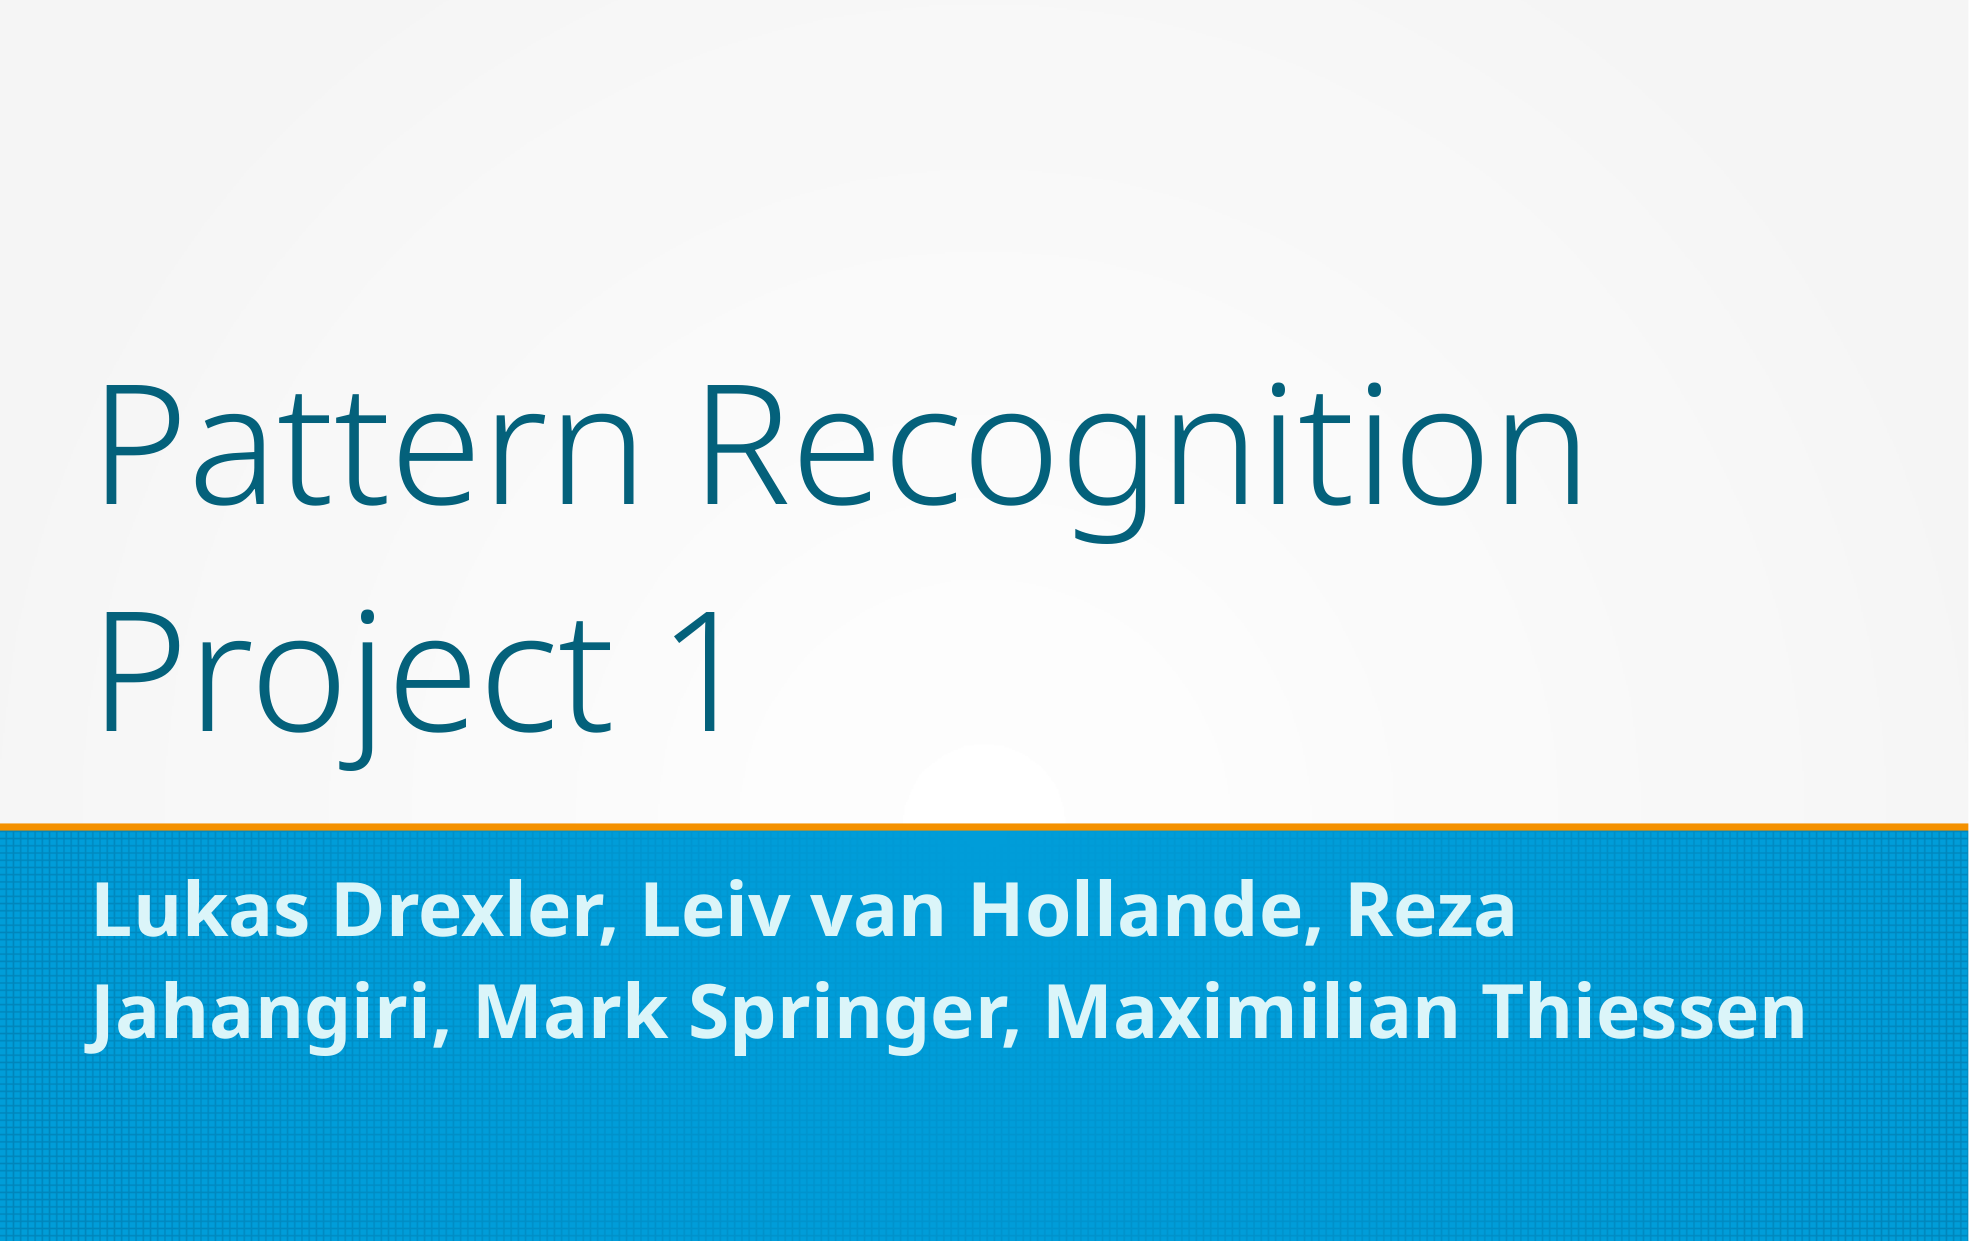

# Pattern Recognition Project 1
Lukas Drexler, Leiv van Hollande, Reza Jahangiri, Mark Springer, Maximilian Thiessen